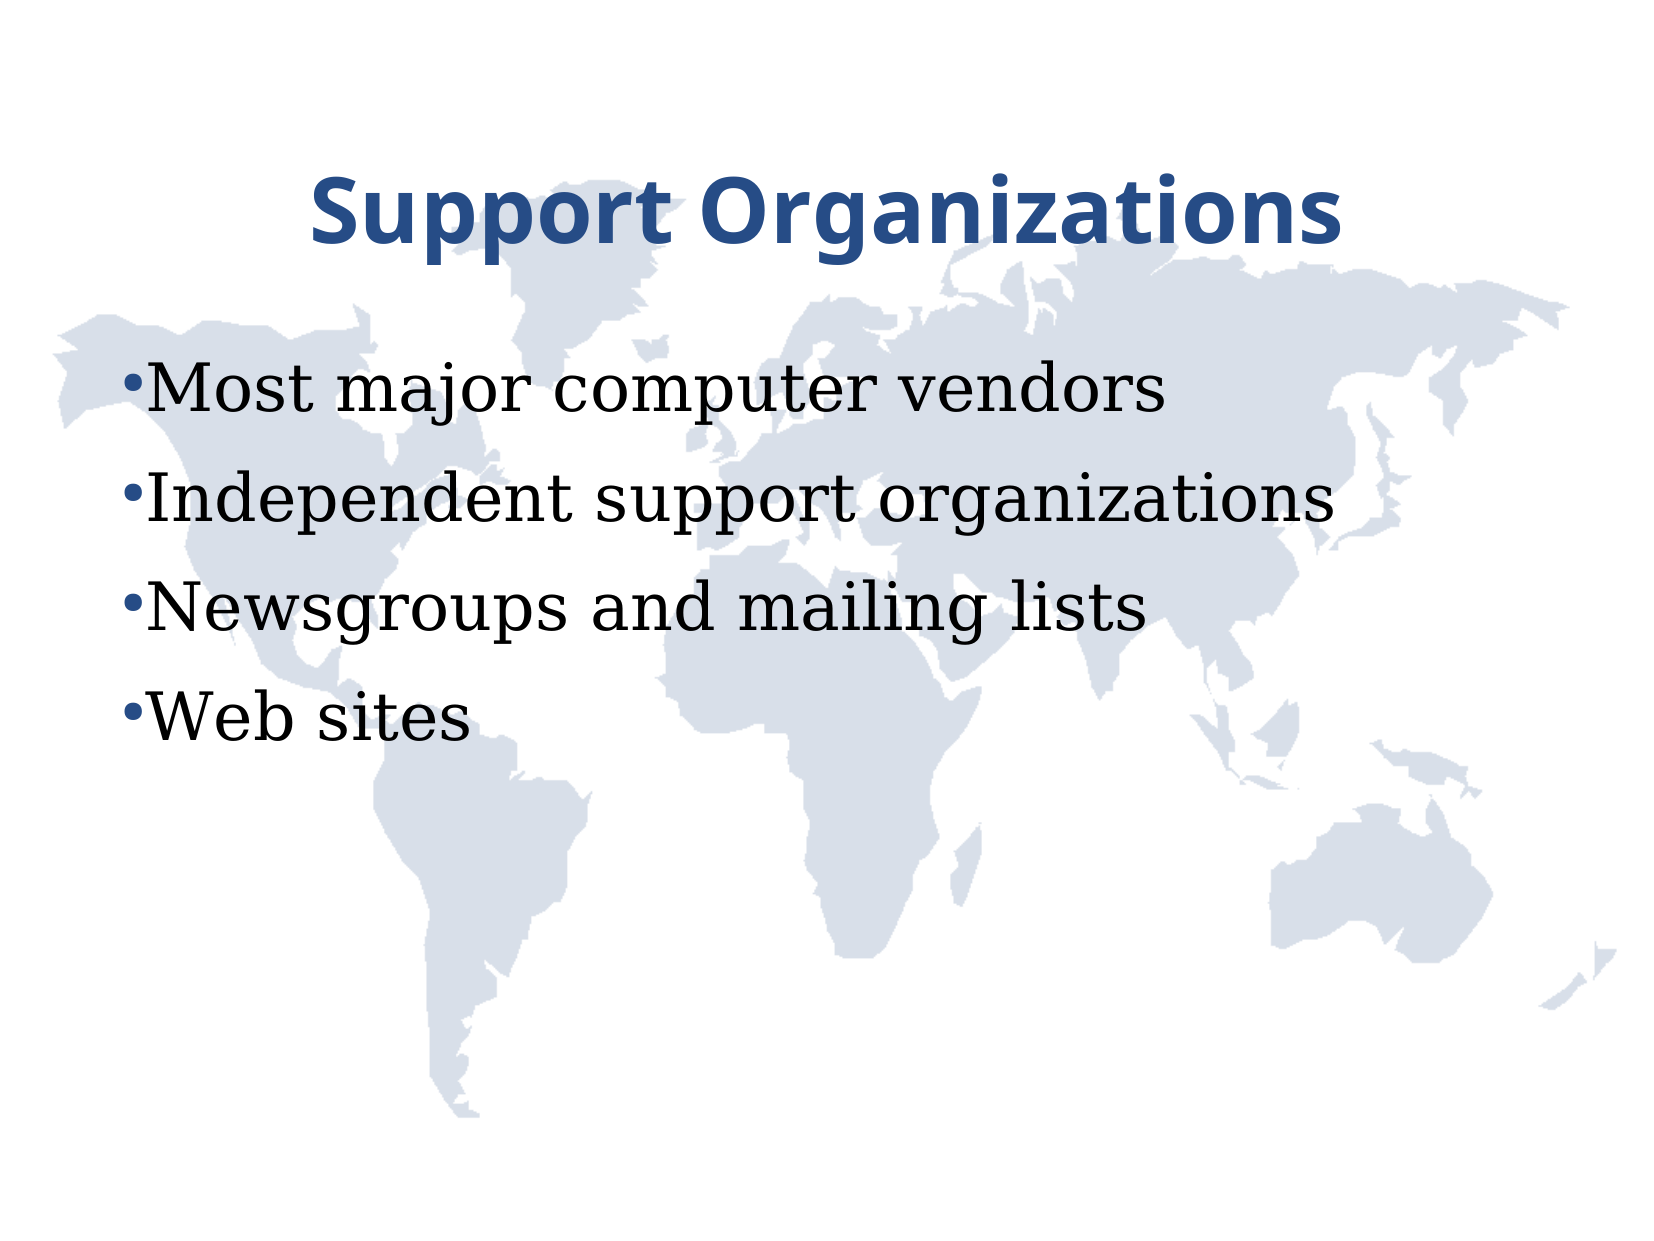

# Support Organizations
Most major computer vendors
Independent support organizations
Newsgroups and mailing lists
Web sites